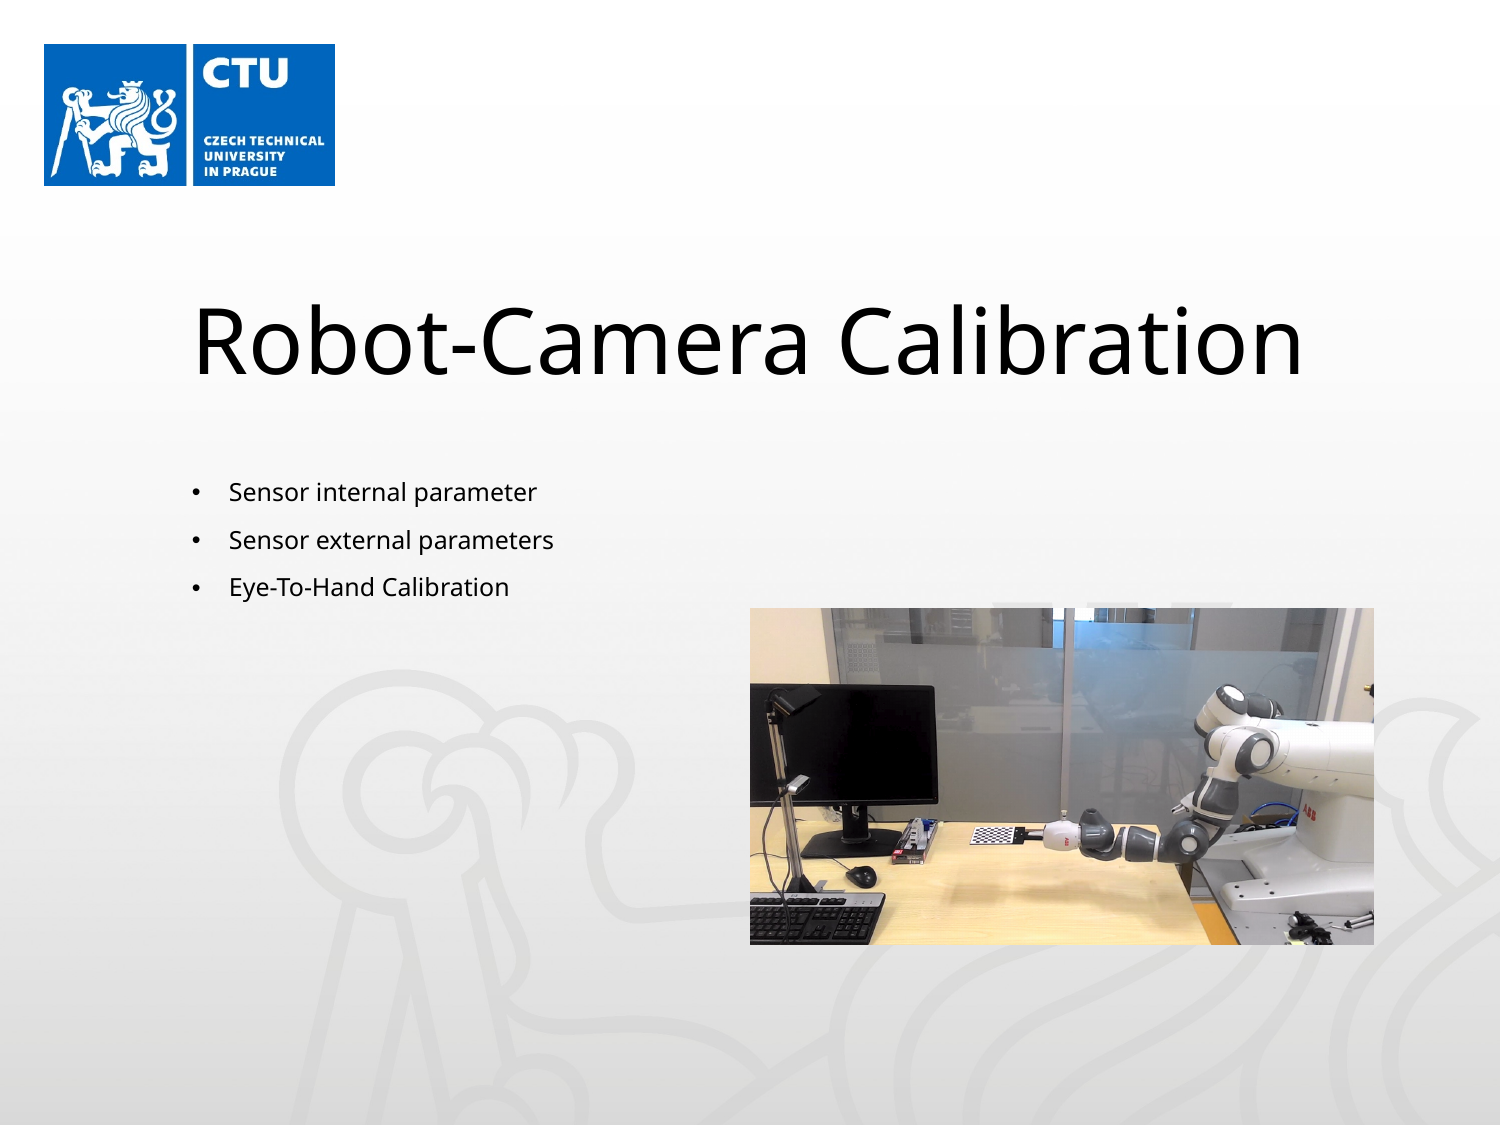

# Robot-Camera Calibration
Sensor internal parameter
Sensor external parameters
Eye-To-Hand Calibration